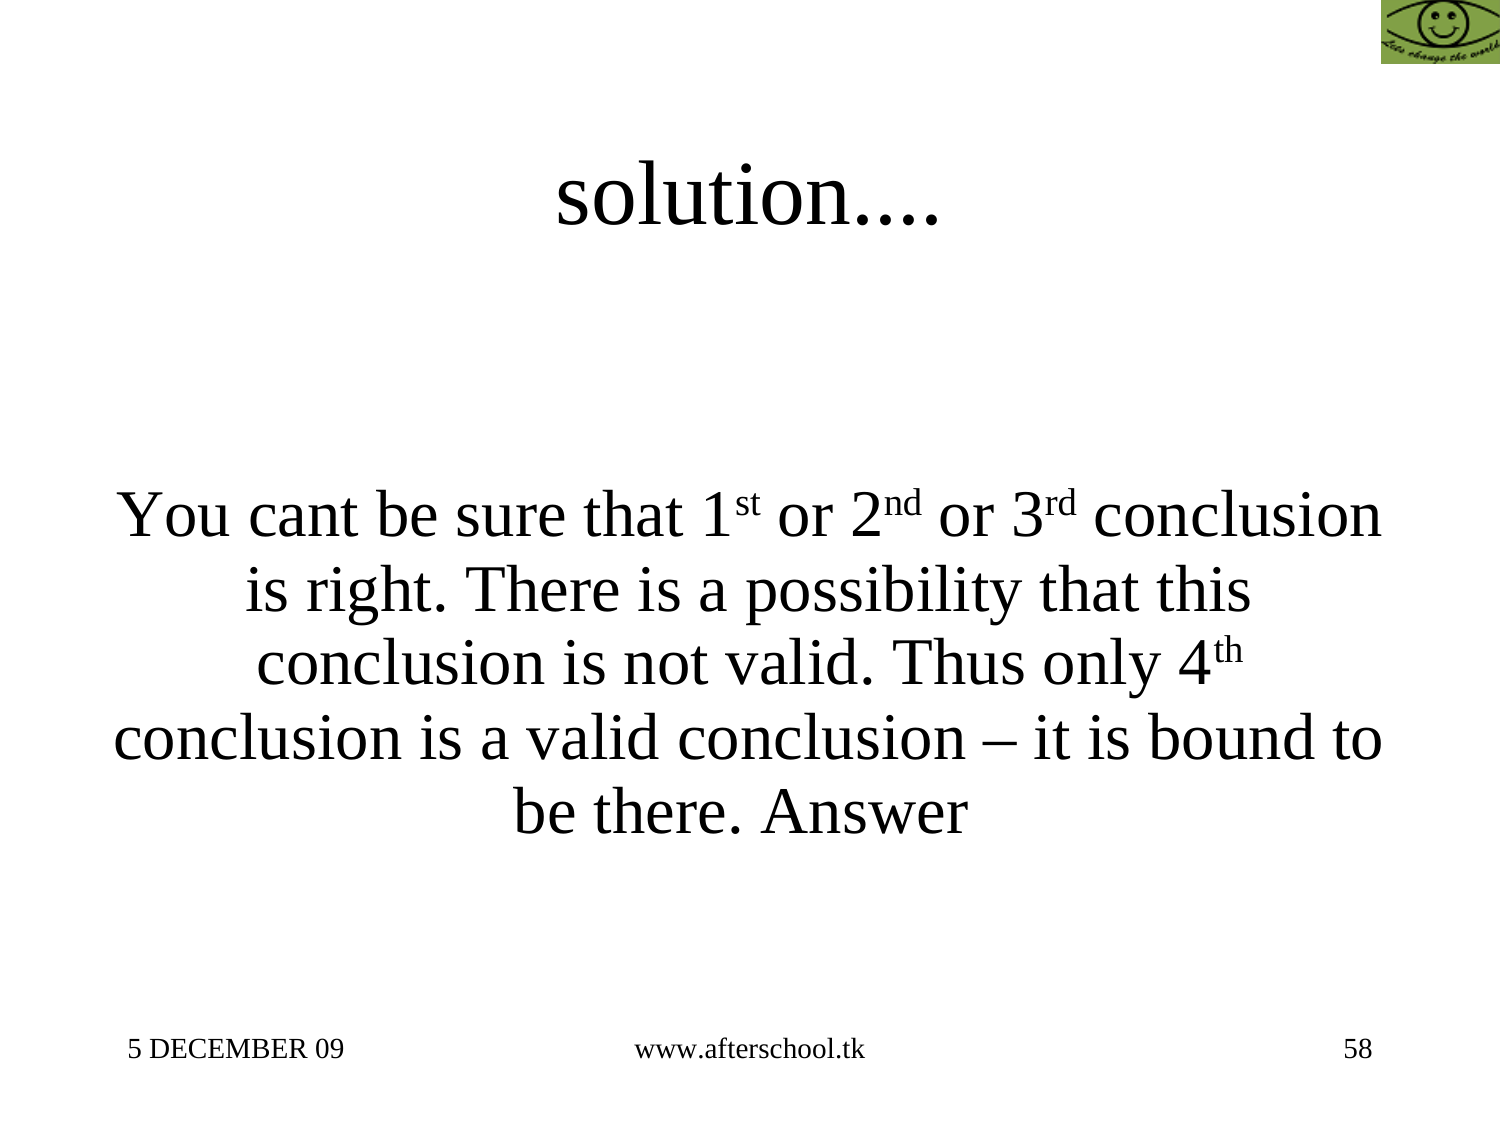

# solution....
You cant be sure that 1st or 2nd or 3rd conclusion is right. There is a possibility that this conclusion is not valid. Thus only 4th conclusion is a valid conclusion – it is bound to be there. Answer
MFI Seminar Jain PG College
AFTERSCHOOOL centre for social entrepreneurship
58